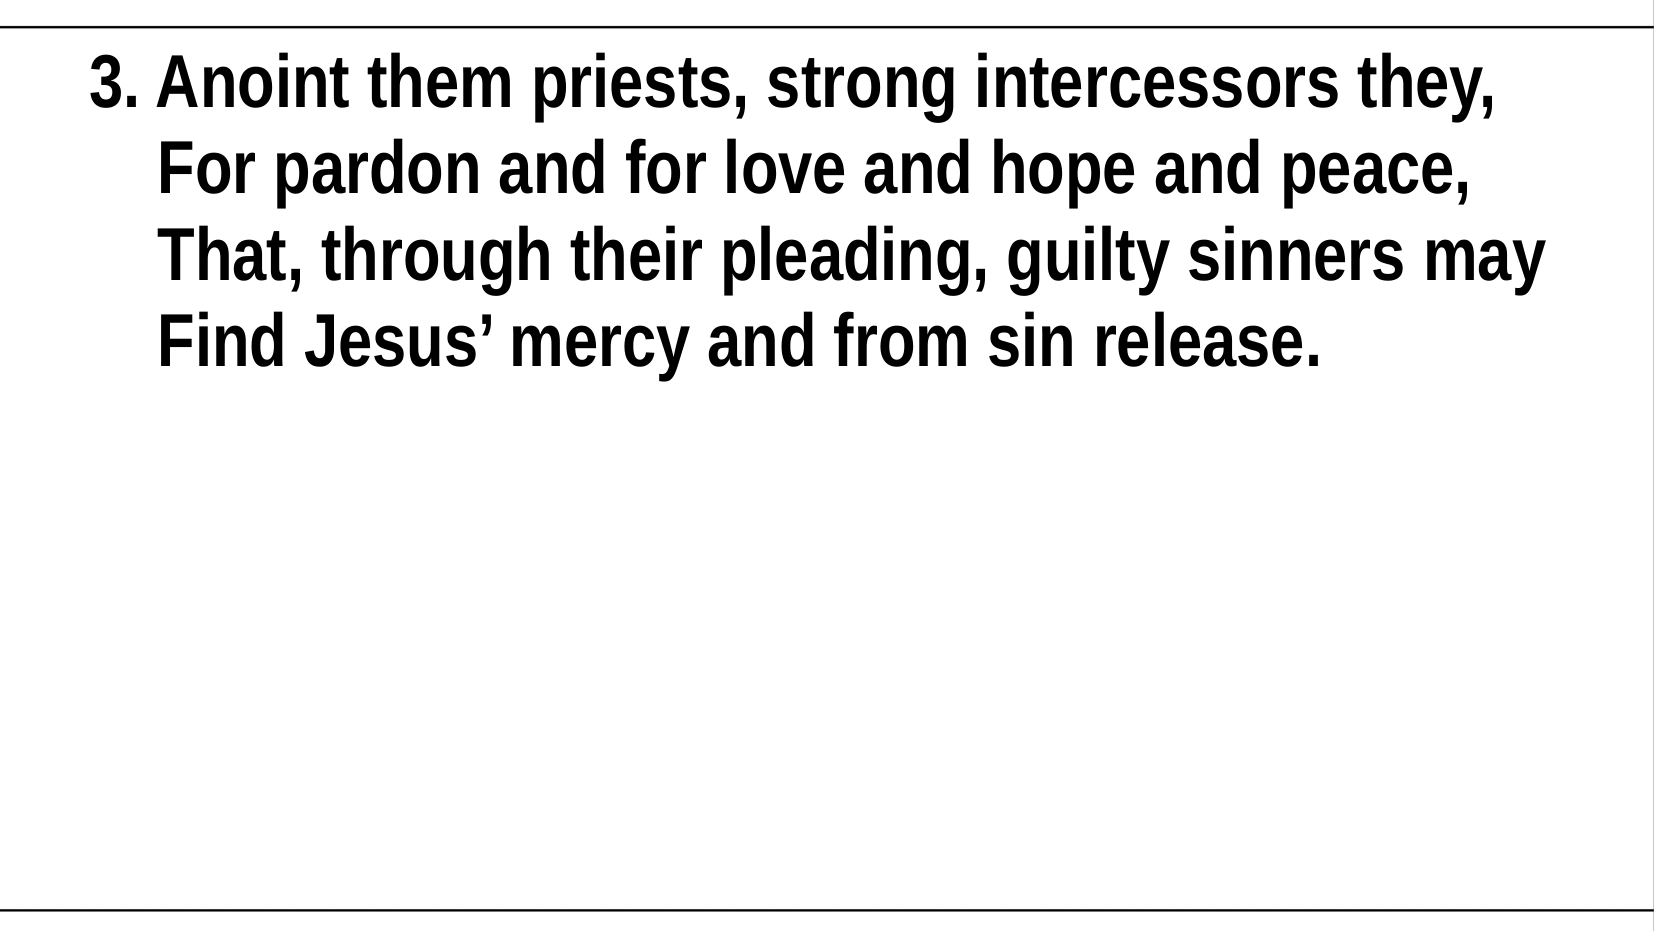

3. Anoint them priests, strong intercessors they,
 For pardon and for love and hope and peace,
 That, through their pleading, guilty sinners may
 Find Jesus’ mercy and from sin release.